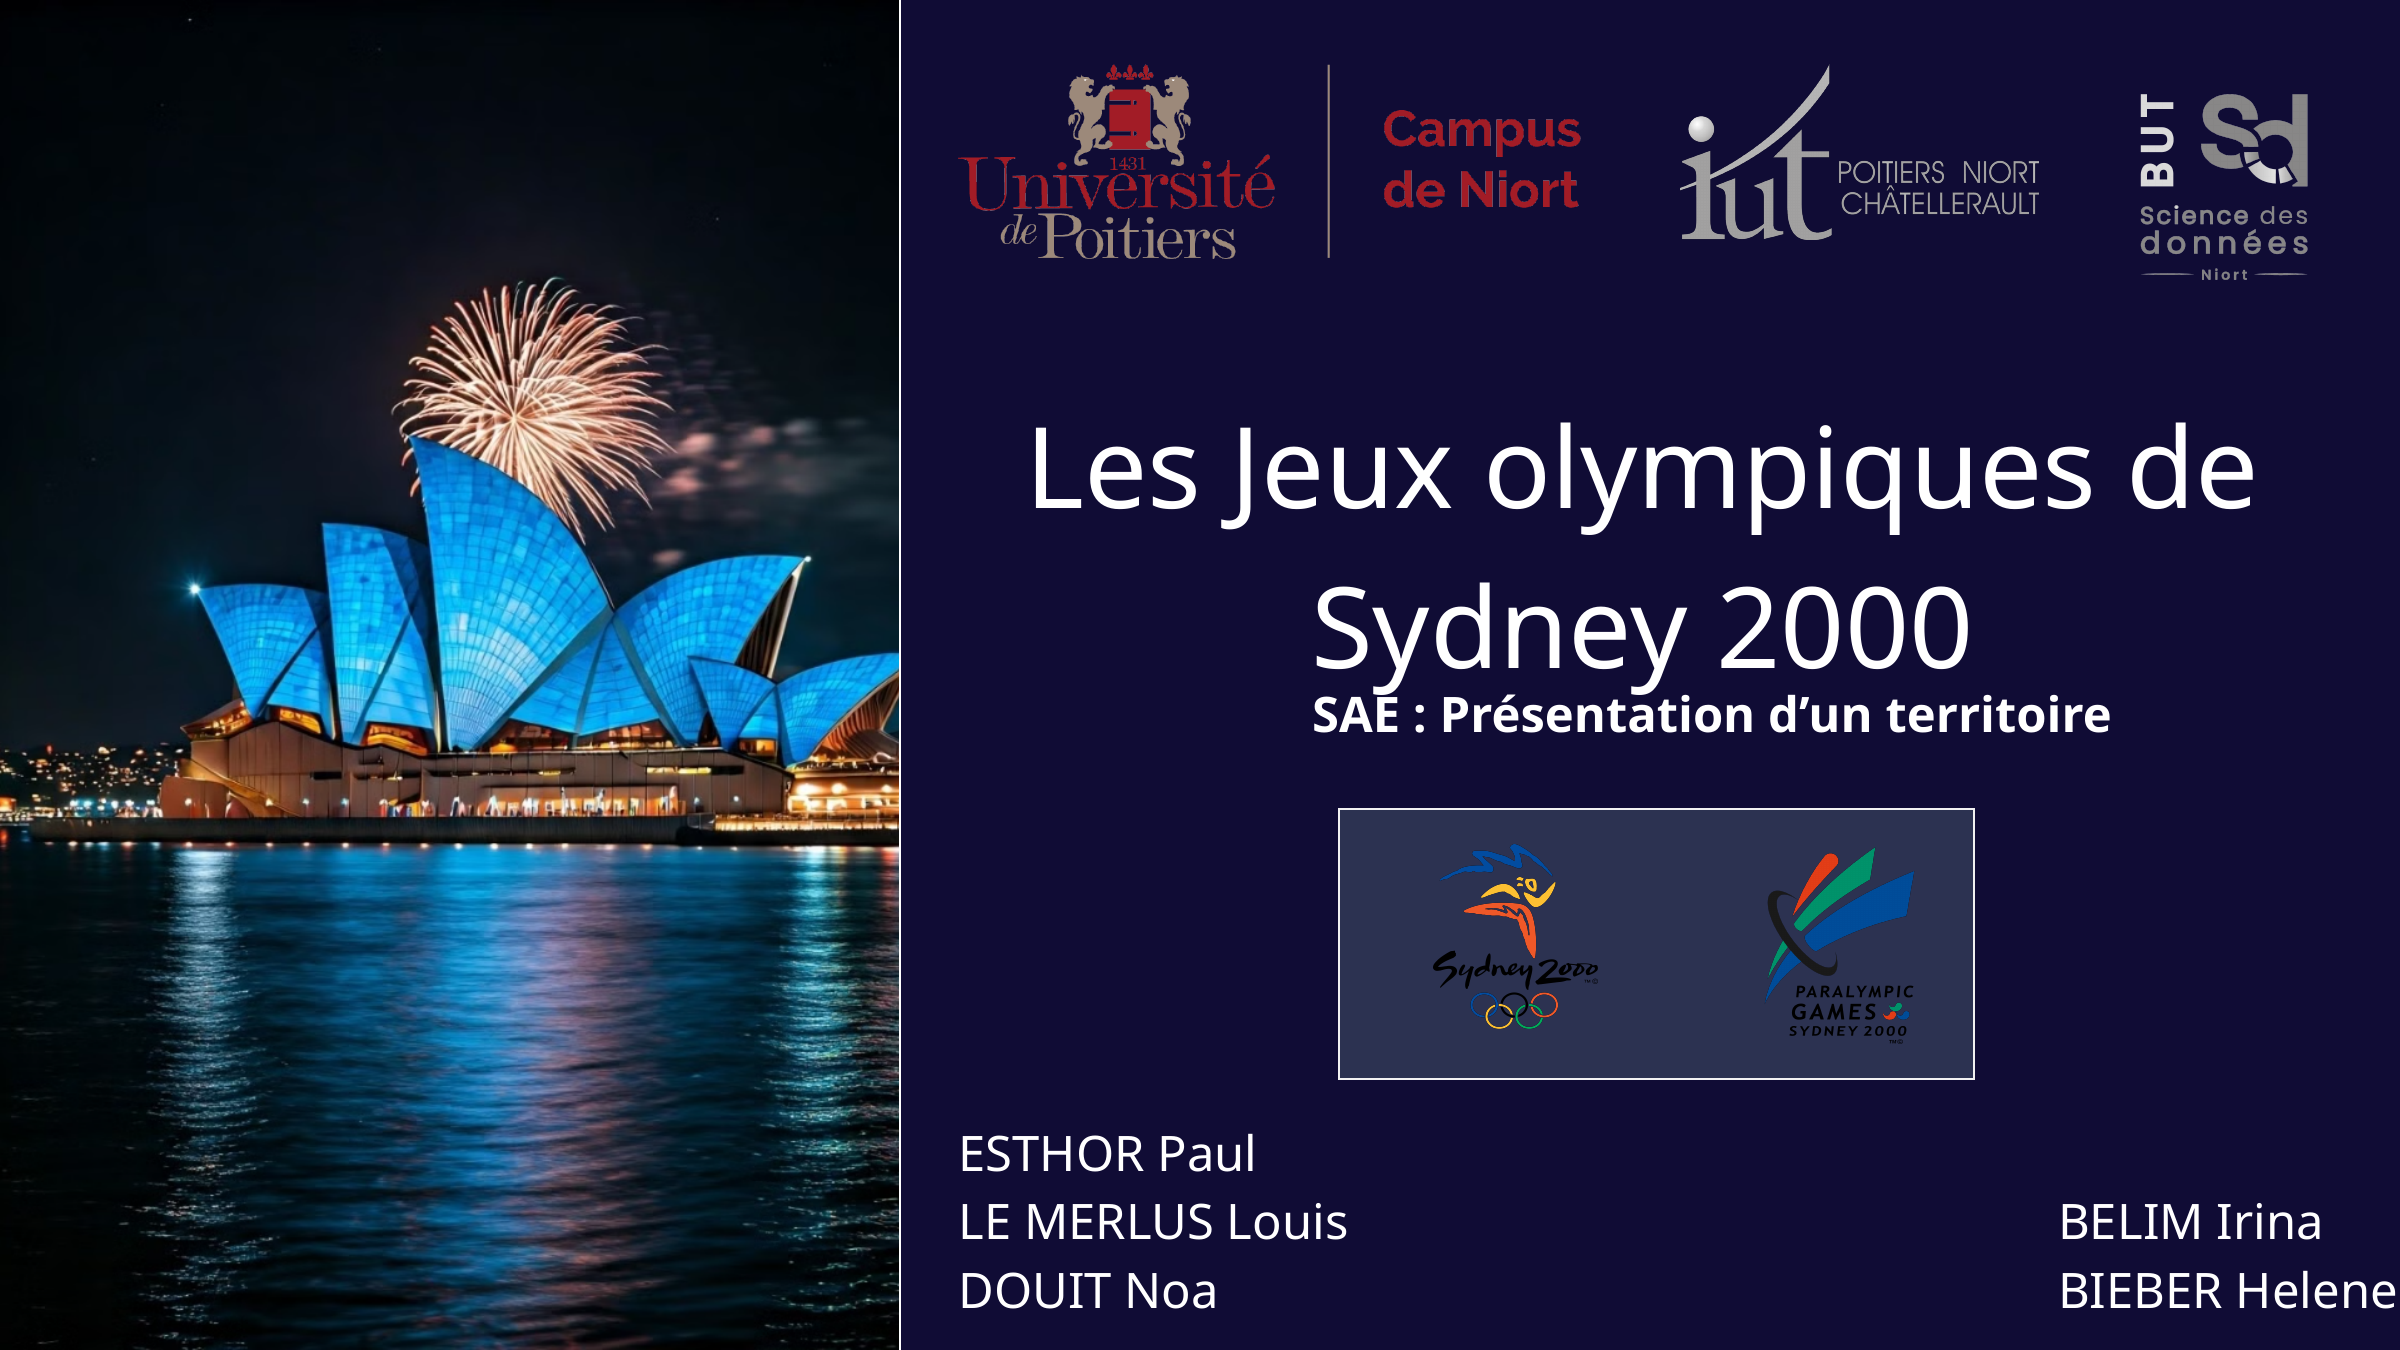

Les Jeux olympiques de Sydney 2000
SAE : Présentation d’un territoire
ESTHOR Paul
LE MERLUS Louis
BELIM Irina
DOUIT Noa
BIEBER Helene